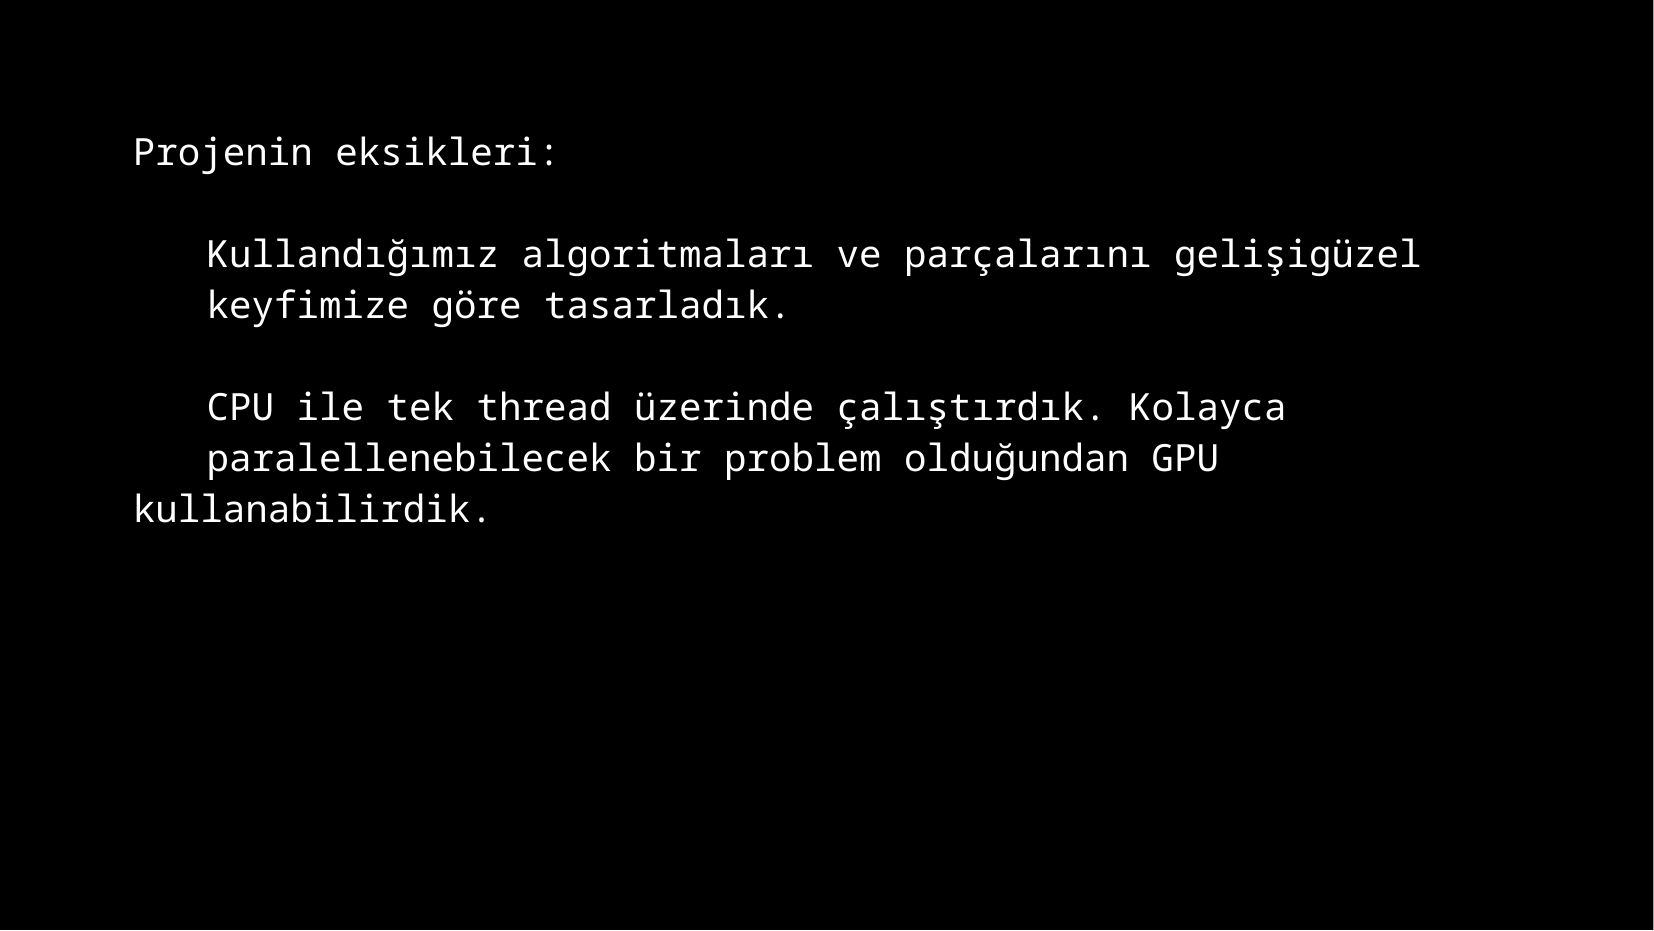

Projenin eksikleri:
	Kullandığımız algoritmaları ve parçalarını gelişigüzel
	keyfimize göre tasarladık.
	CPU ile tek thread üzerinde çalıştırdık. Kolayca
	paralellenebilecek bir problem olduğundan GPU kullanabilirdik.